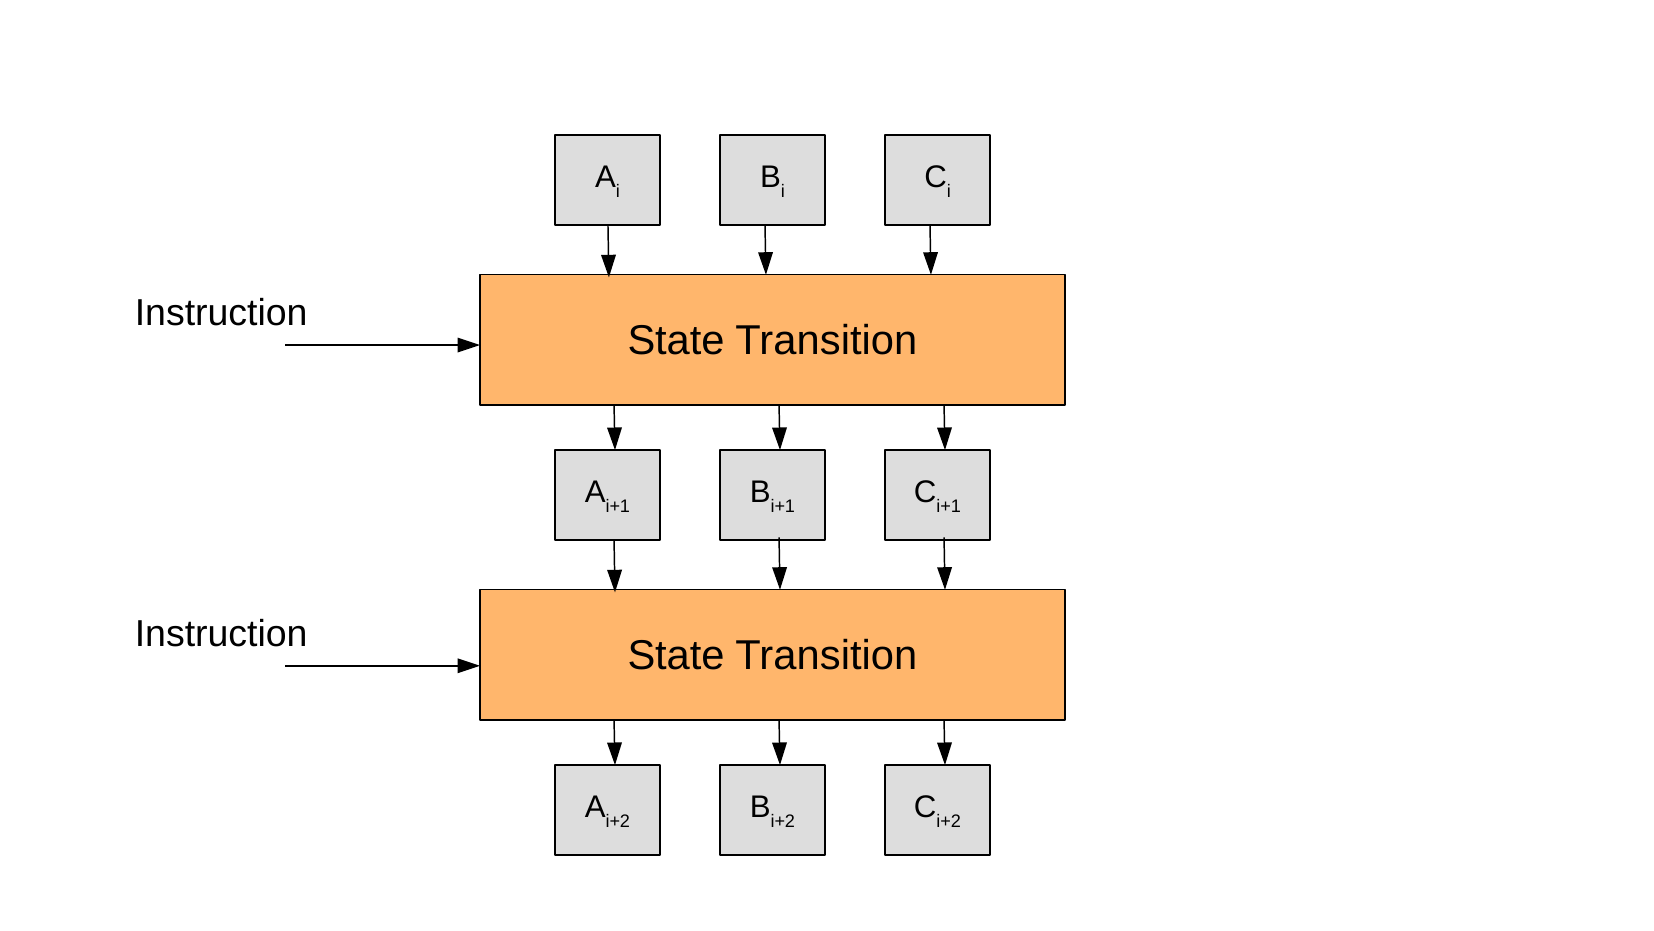

Ai
Bi
Ci
State Transition
Instruction
Ai+1
Bi+1
Ci+1
State Transition
Instruction
Ai+2
Bi+2
Ci+2